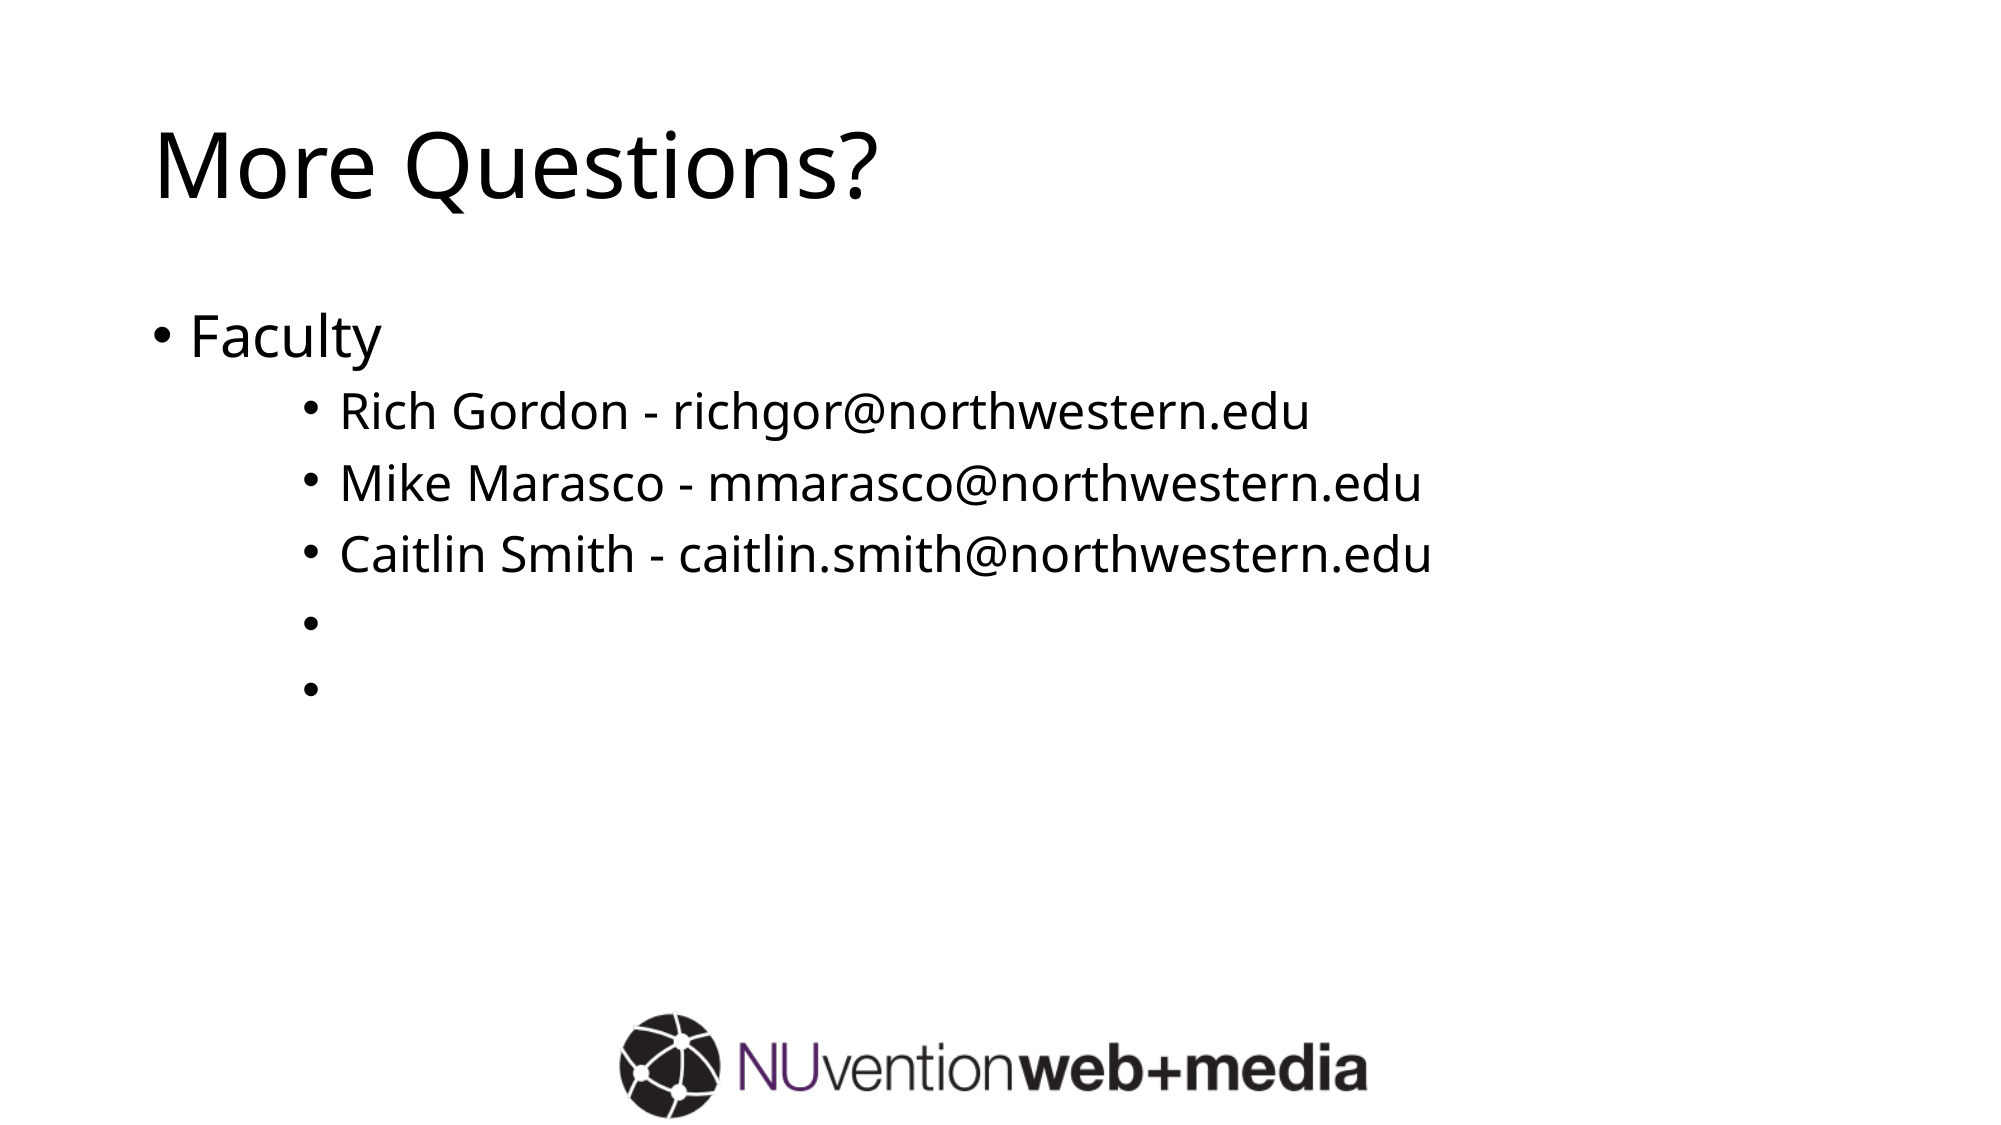

# More Questions?
Faculty
Rich Gordon - richgor@northwestern.edu
Mike Marasco - mmarasco@northwestern.edu
Caitlin Smith - caitlin.smith@northwestern.edu